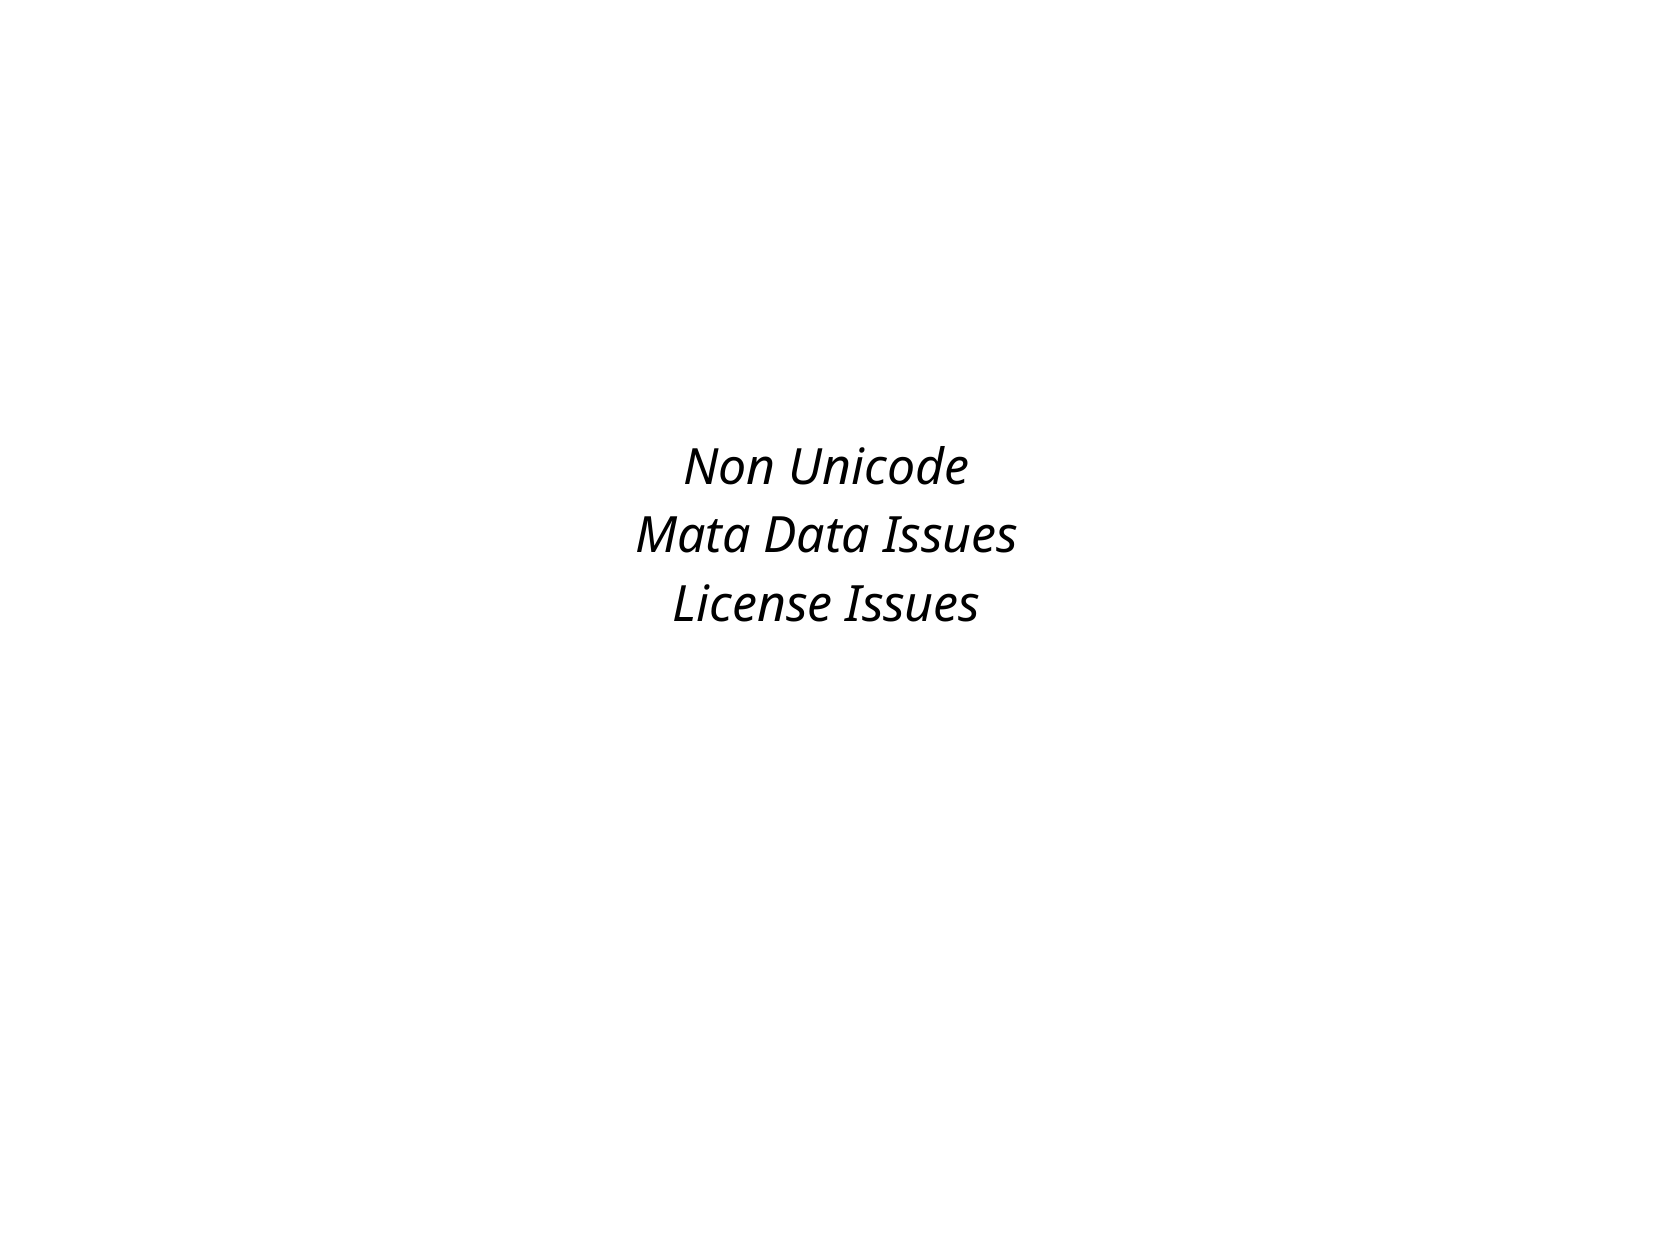

#
Non Unicode
Mata Data Issues
License Issues